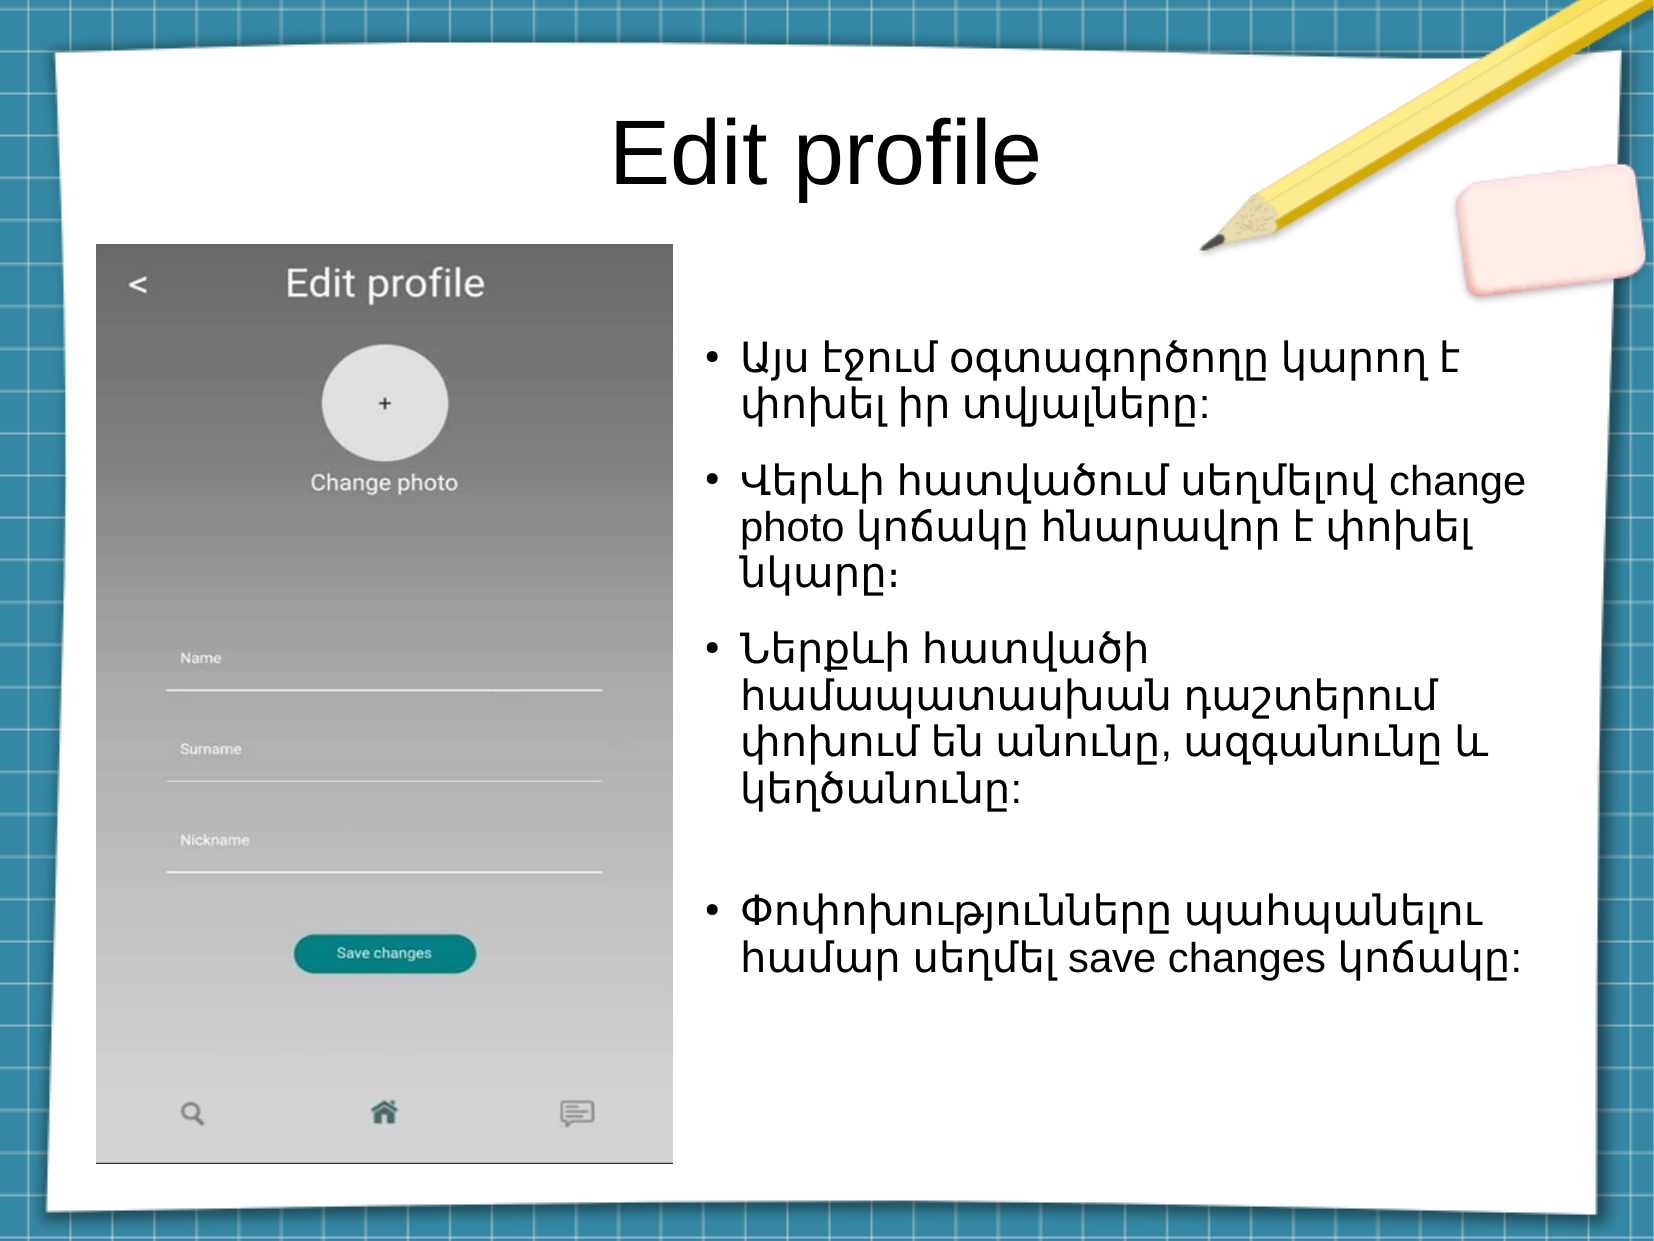

# Edit profile
Այս էջում օգտագործողը կարող է փոխել իր տվյալները:
Վերևի հատվածում սեղմելով change photo կոճակը հնարավոր է փոխել նկարը։
Ներքևի հատվածի համապատասխան դաշտերում փոխում են անունը, ազգանունը և կեղծանունը:
Փոփոխությունները պահպանելու համար սեղմել save changes կոճակը: